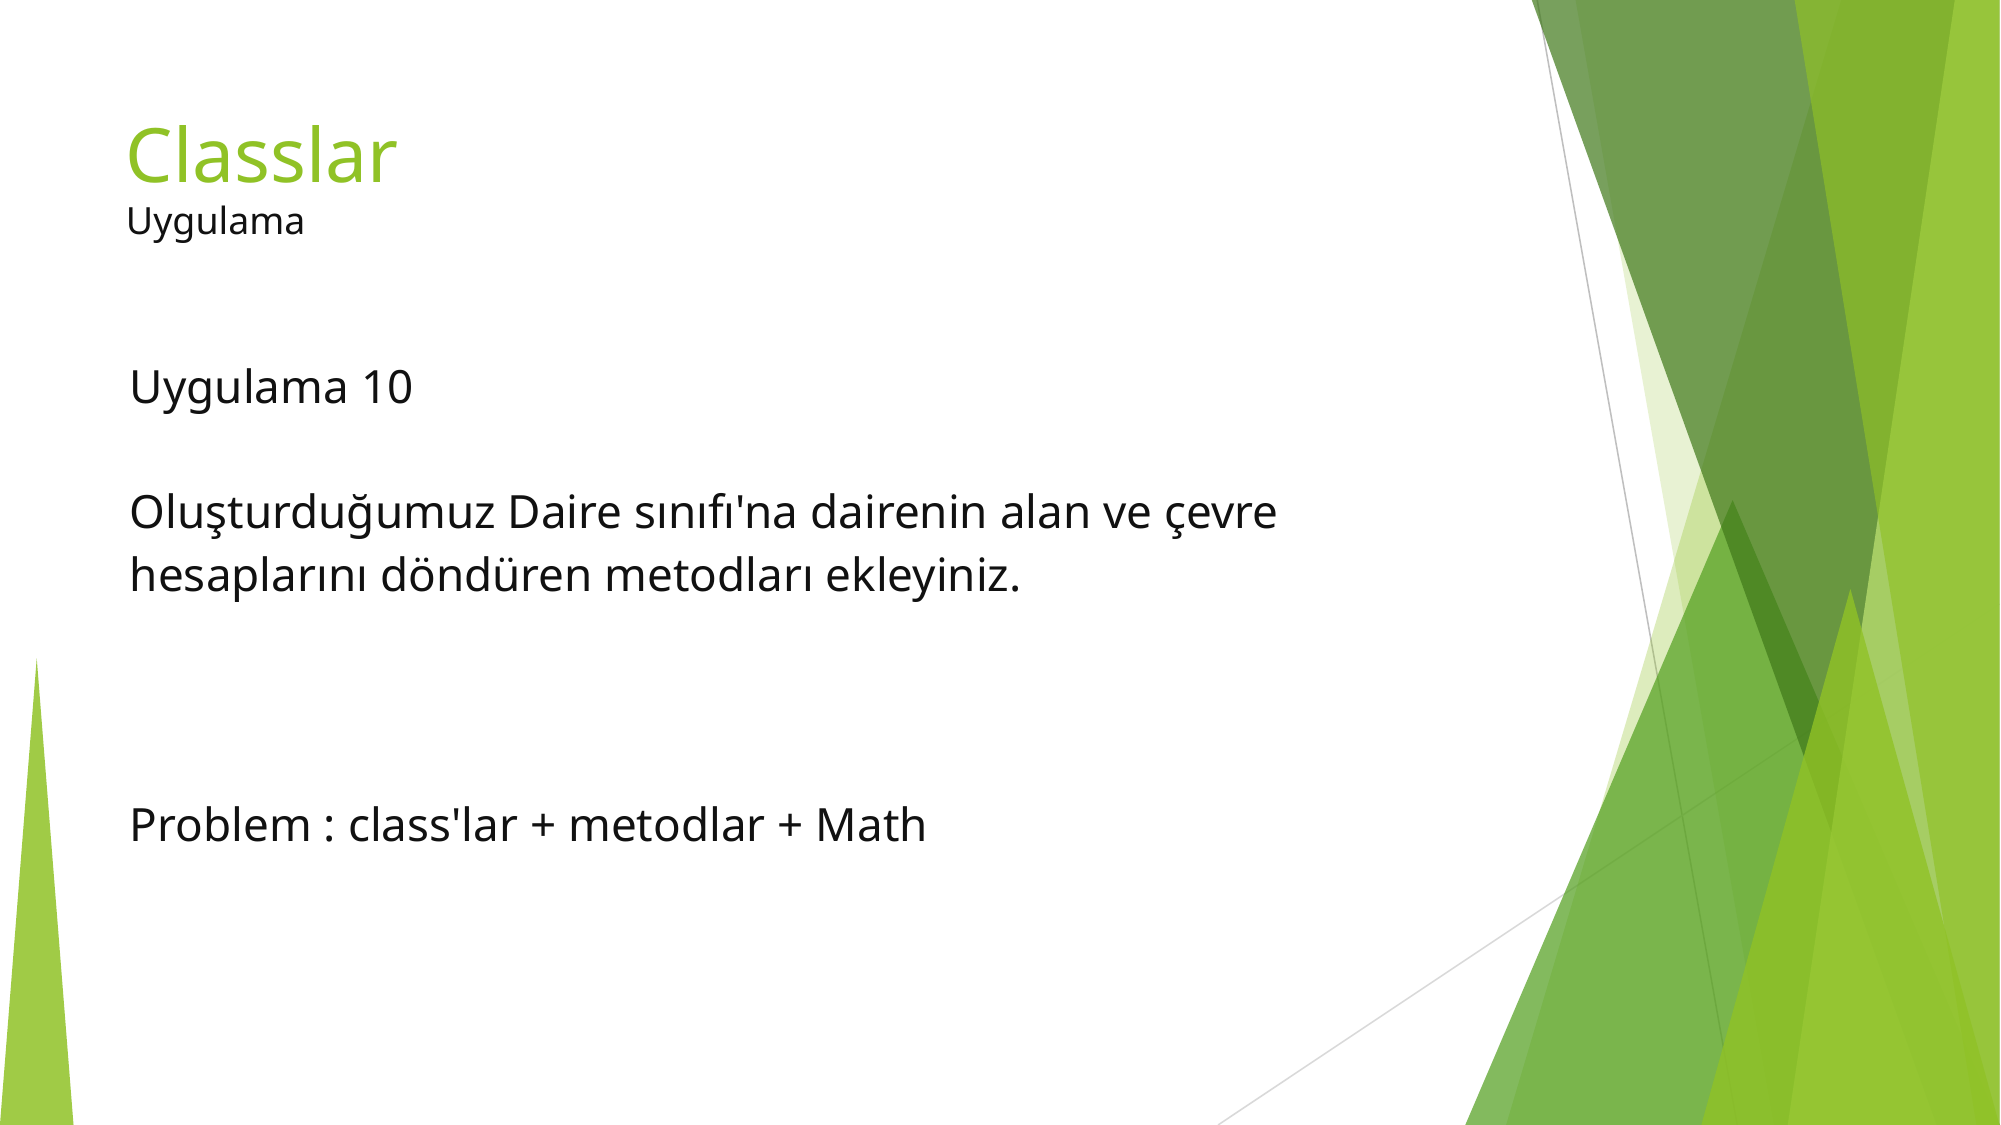

# Classlar Uygulama
Uygulama 10
Oluşturduğumuz Daire sınıfı'na dairenin alan ve çevre hesaplarını döndüren metodları ekleyiniz.
Problem : class'lar + metodlar + Math